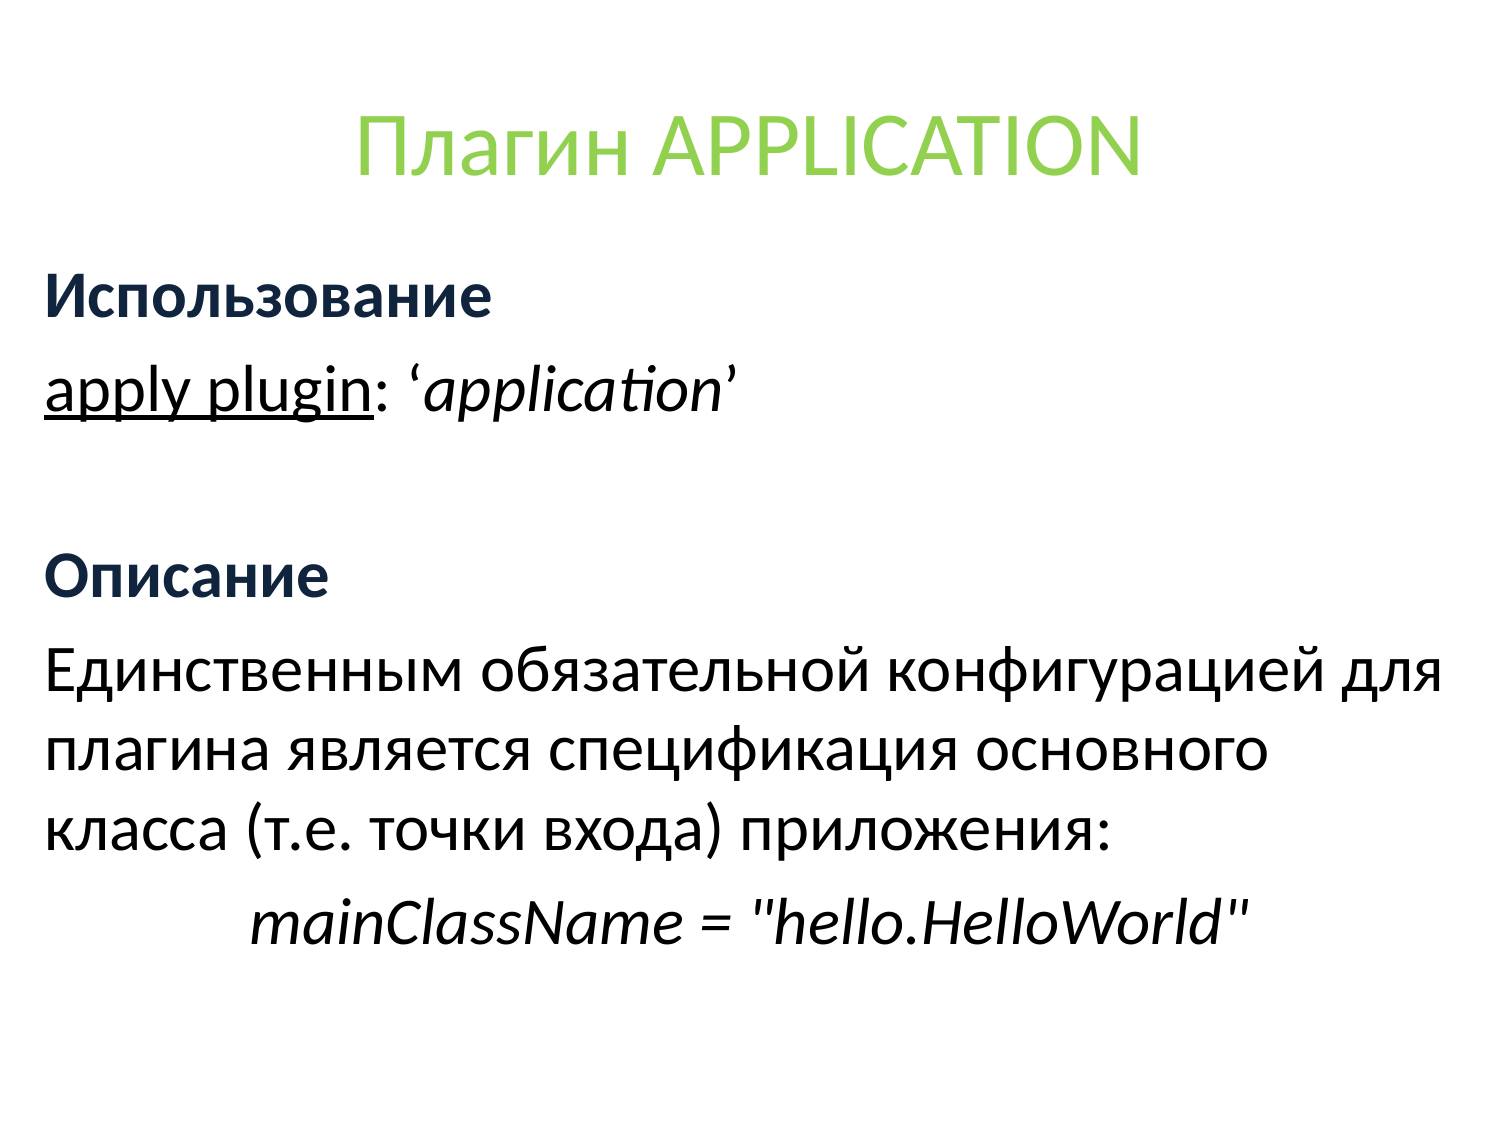

# Плагин APPLICATION
Использование
apply plugin: ‘application’
Описание
Единственным обязательной конфигурацией для плагина является спецификация основного класса (т.е. точки входа) приложения:
mainClassName = "hello.HelloWorld"